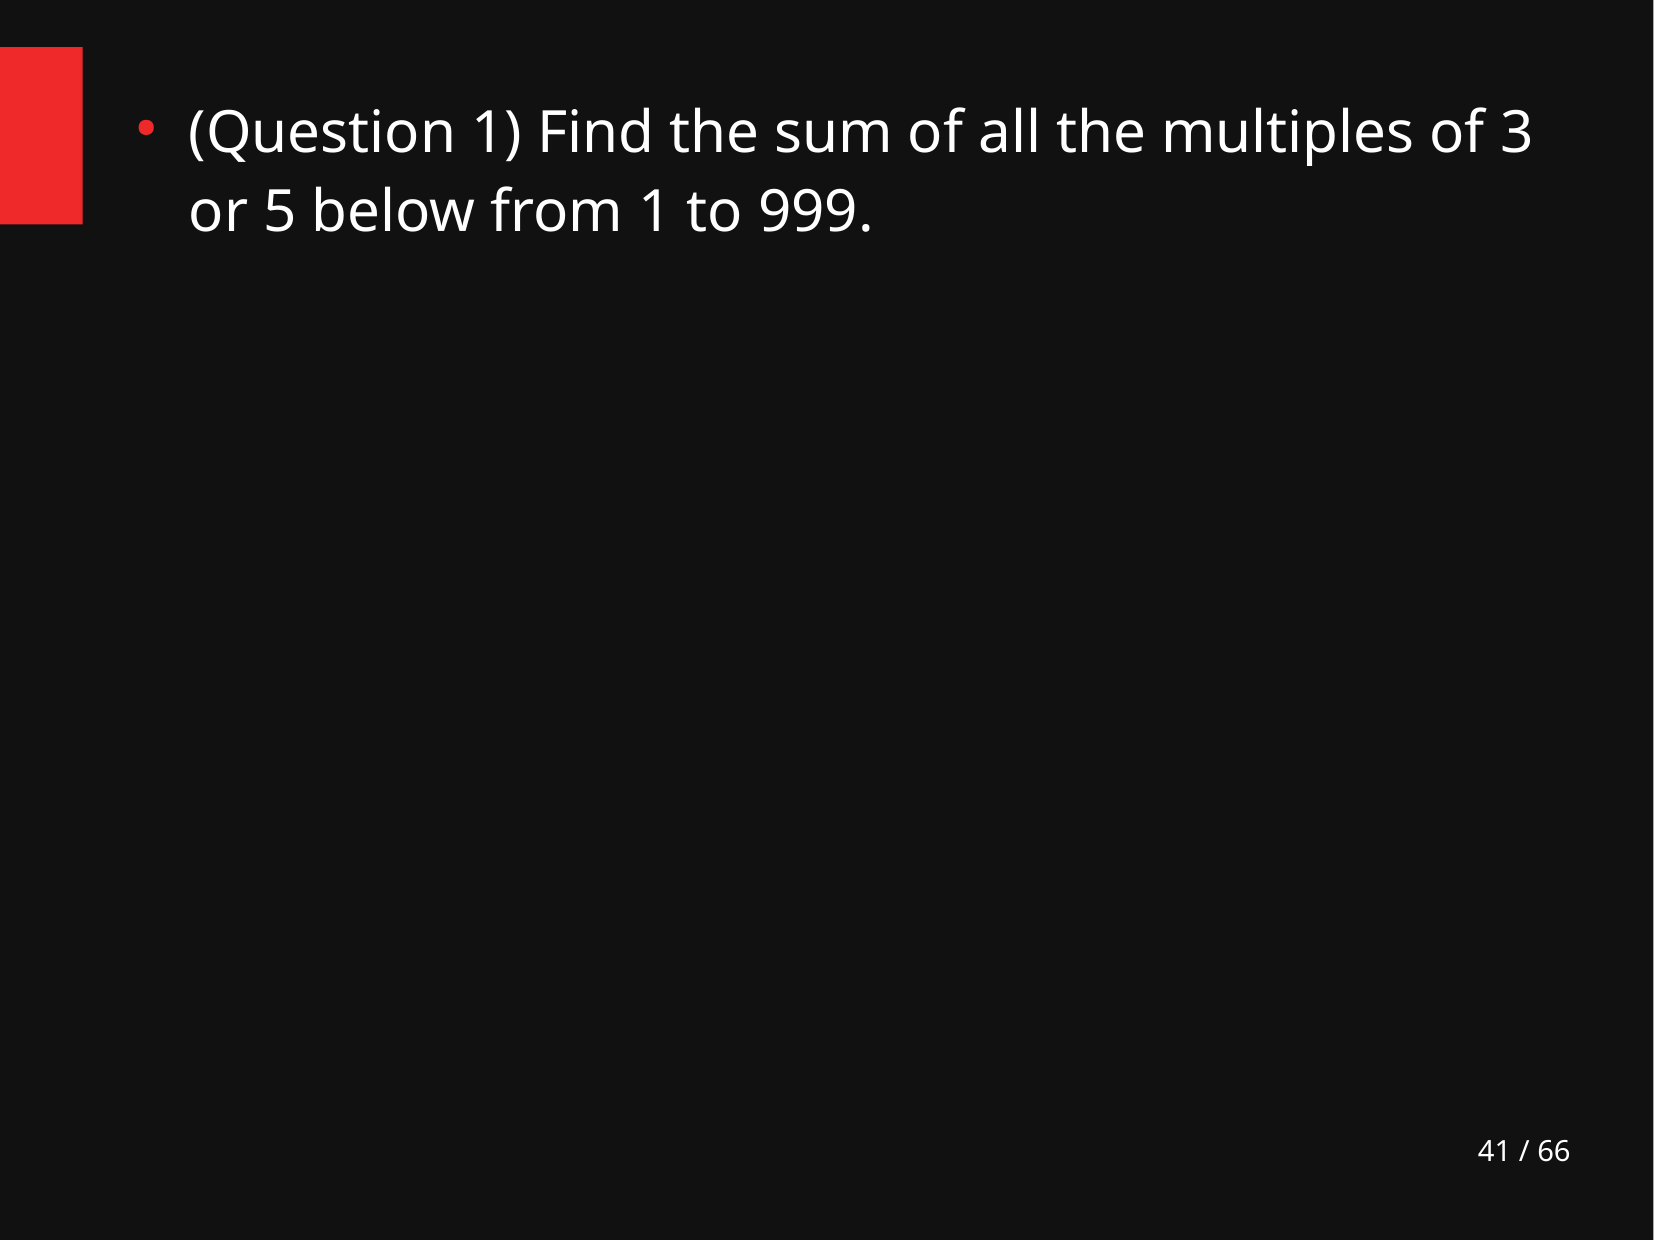

# (Question 1) Find the sum of all the multiples of 3 or 5 below from 1 to 999.
41